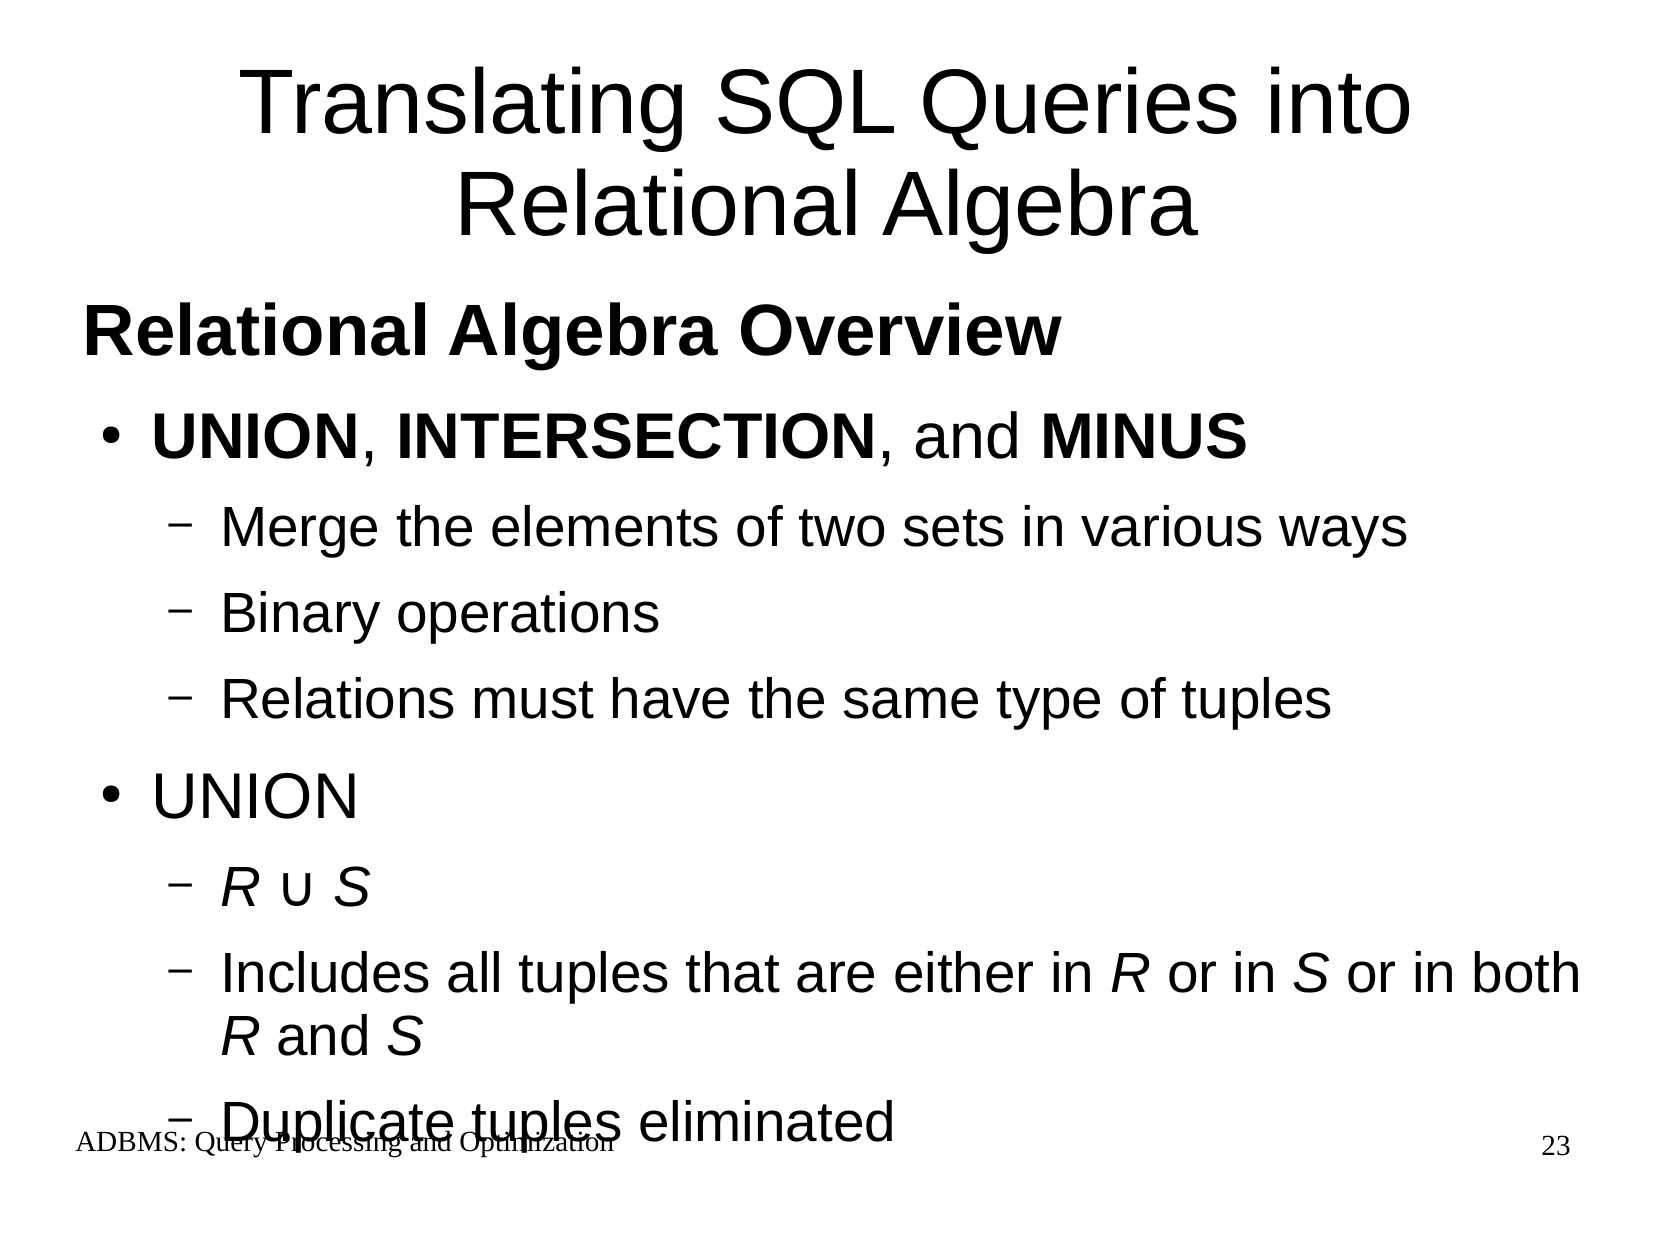

# Translating SQL Queries into Relational Algebra
Relational Algebra Overview
UNION, INTERSECTION, and MINUS
Merge the elements of two sets in various ways
Binary operations
Relations must have the same type of tuples
UNION
R ∪ S
Includes all tuples that are either in R or in S or in both R and S
Duplicate tuples eliminated